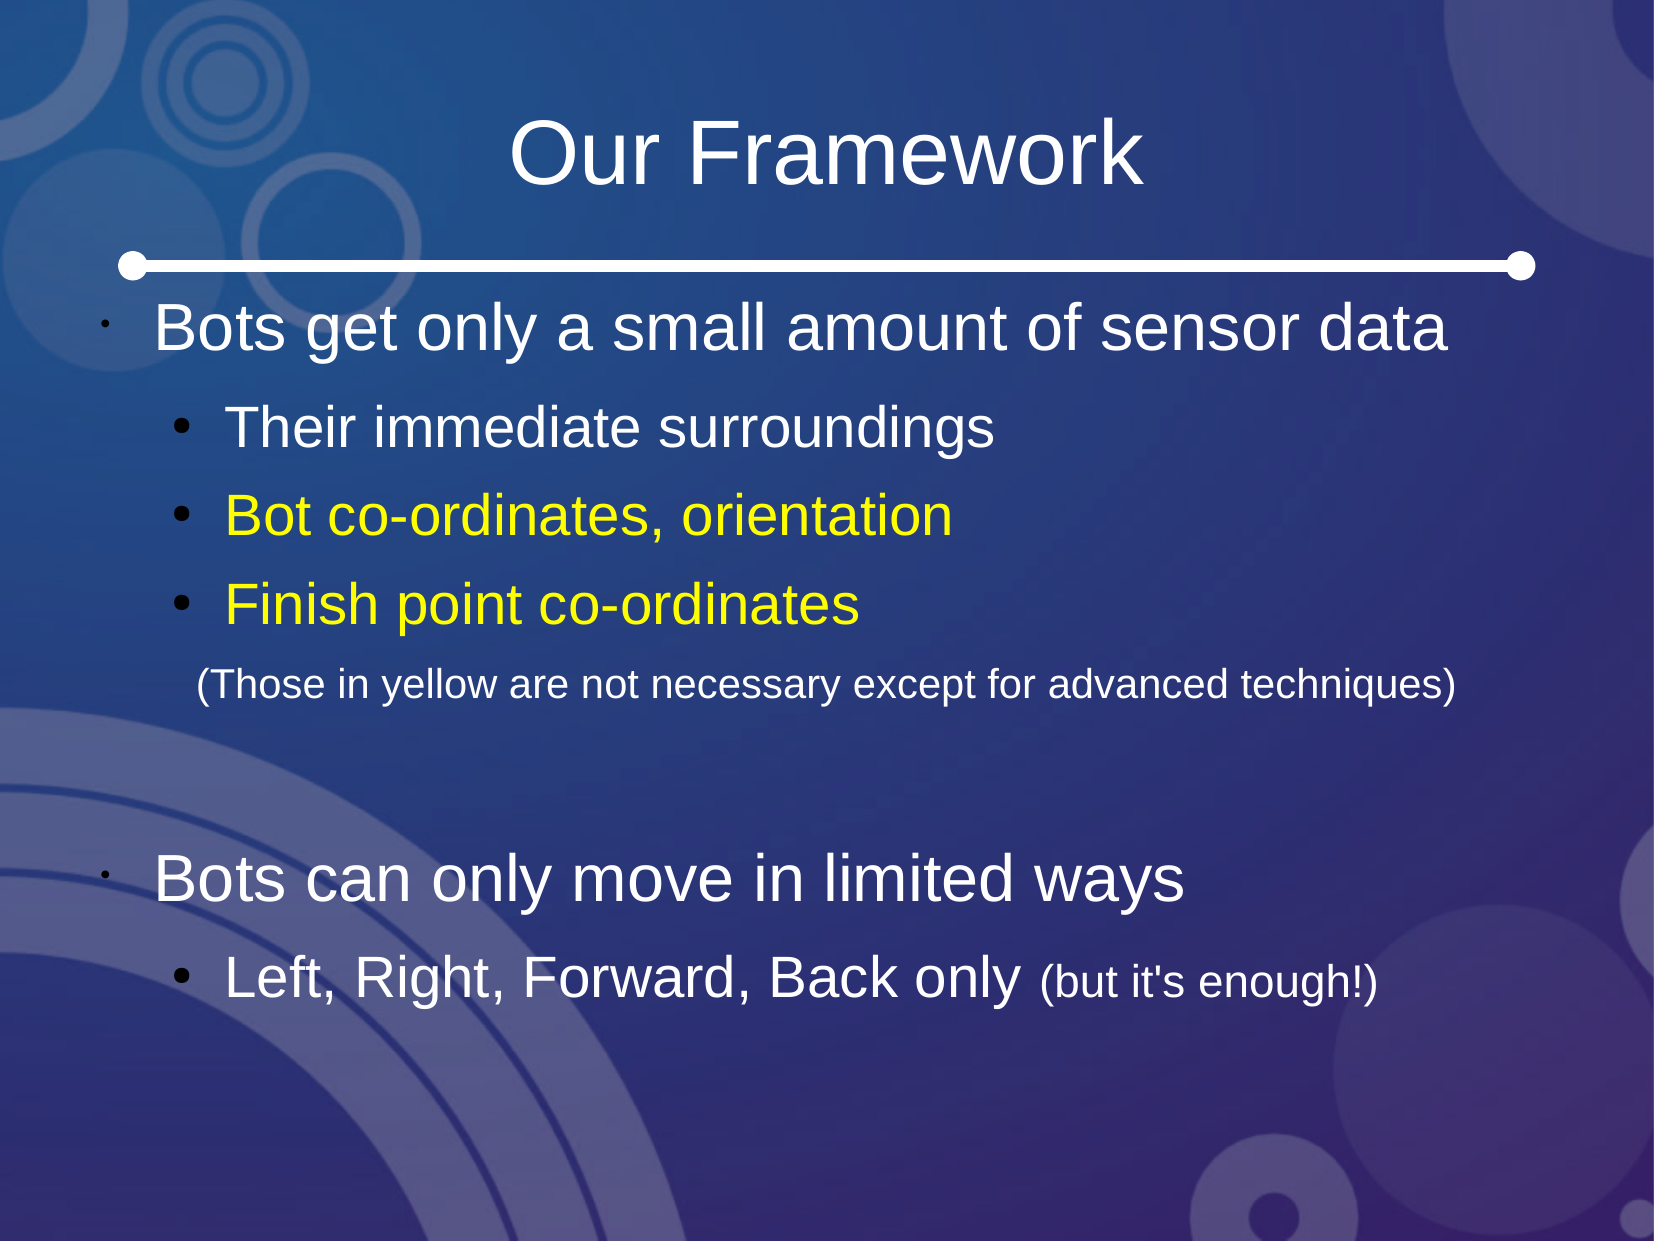

# Our Framework
Bots get only a small amount of sensor data
Their immediate surroundings
Bot co-ordinates, orientation
Finish point co-ordinates
(Those in yellow are not necessary except for advanced techniques)
Bots can only move in limited ways
Left, Right, Forward, Back only (but it's enough!)